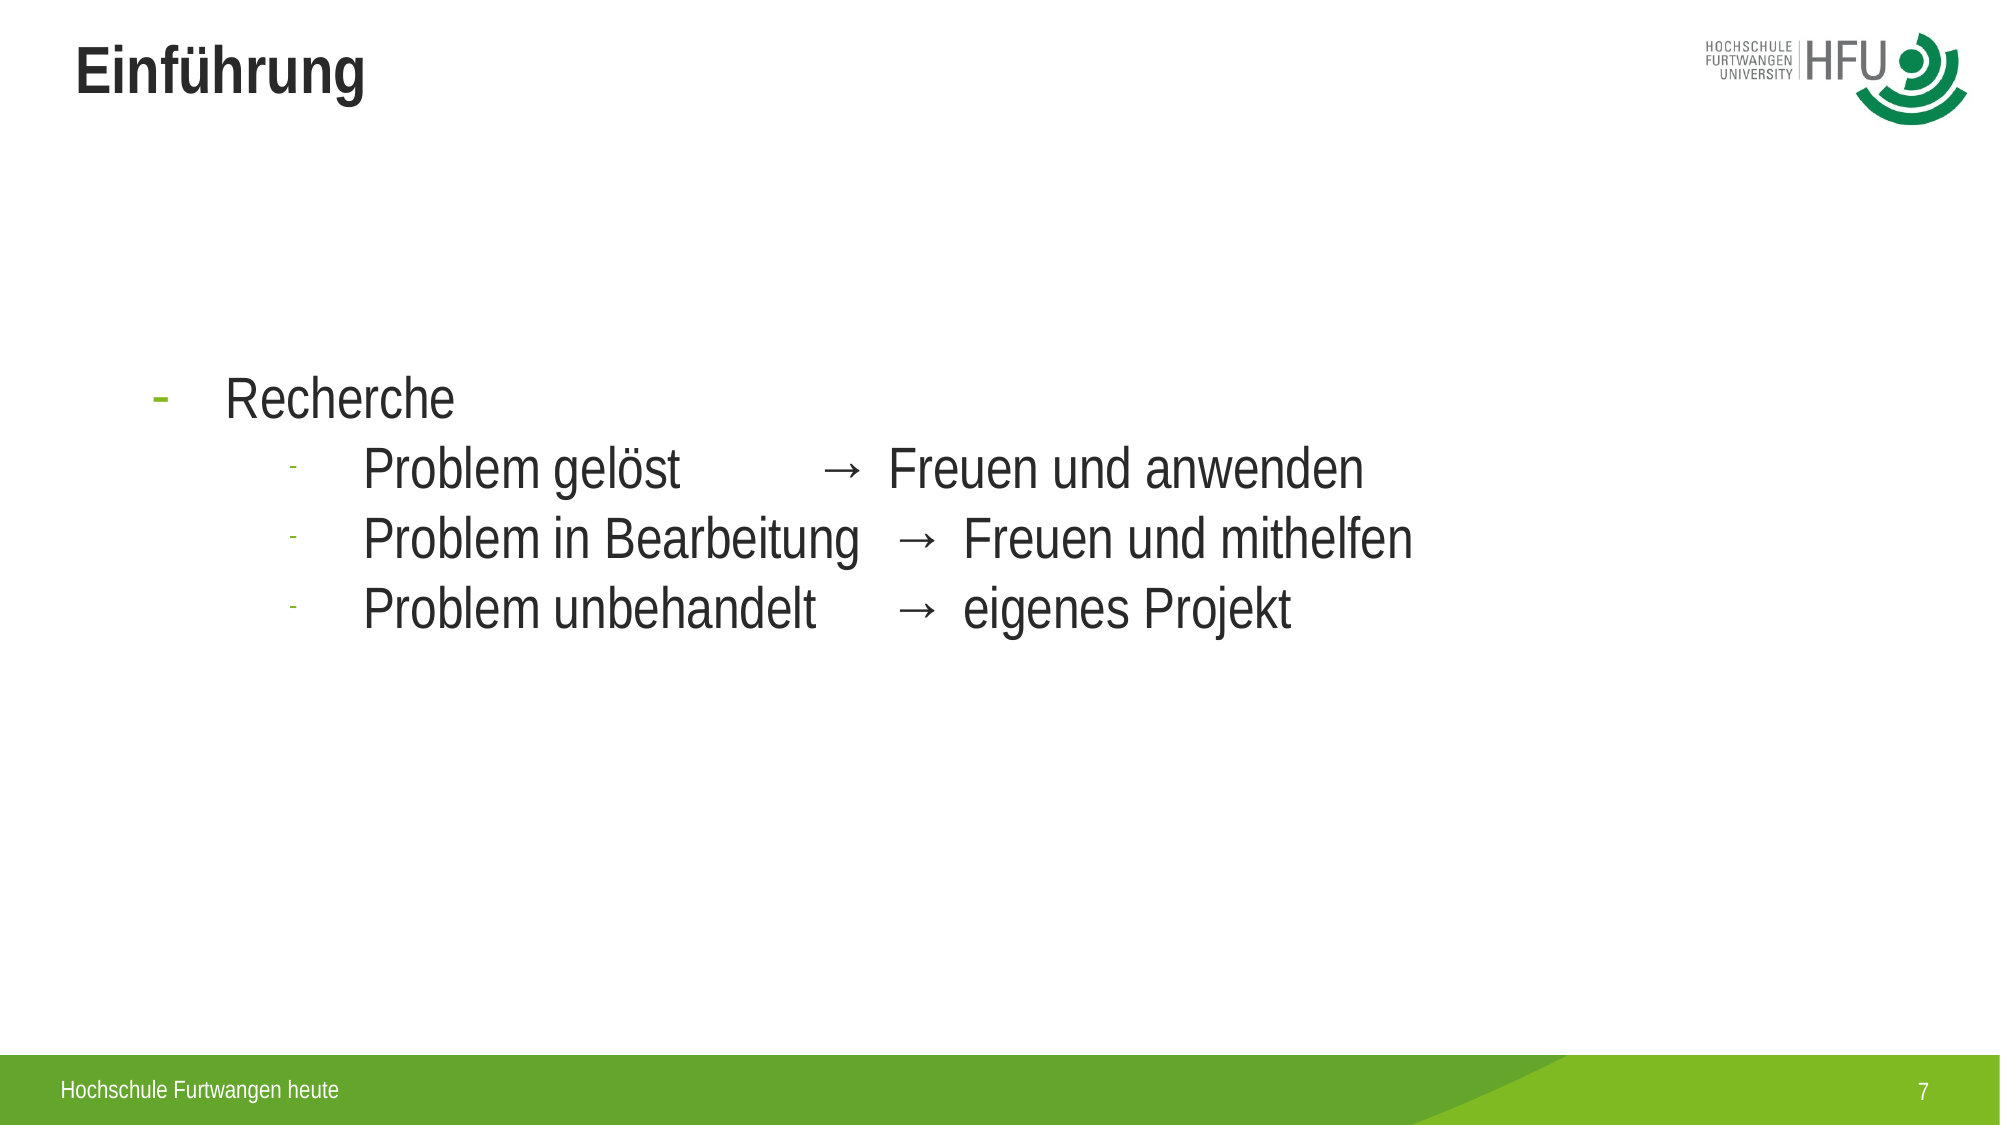

Einführung
Recherche
Problem gelöst 		→	Freuen und anwenden
Problem in Bearbeitung 	→ 	Freuen und mithelfen
Problem unbehandelt 	→	eigenes Projekt
Hochschule Furtwangen heute